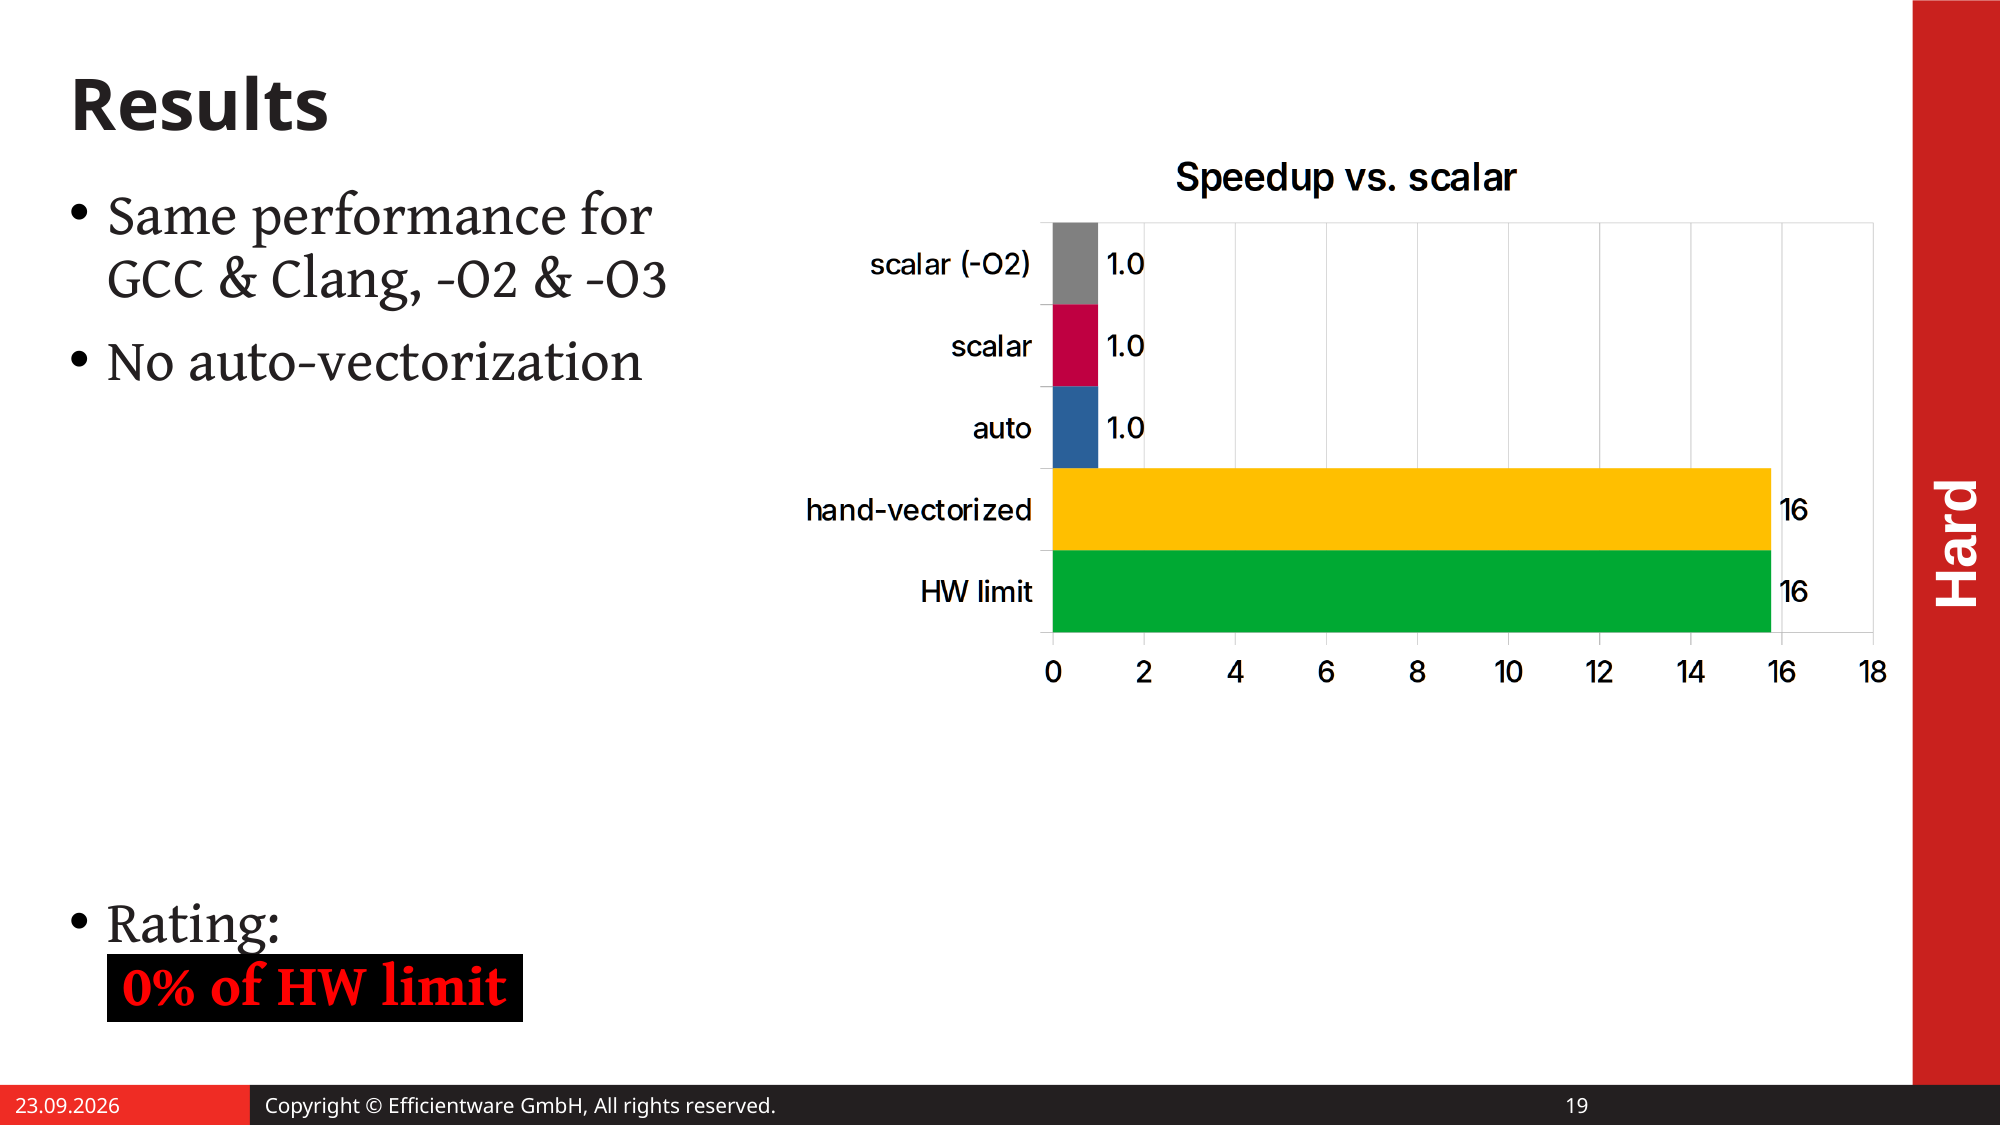

# Results
Same performance for
GCC & Clang, -O2 & -O3
No auto-vectorization
Rating:
 0% of HW limit
Hard
Copyright © Efficientware GmbH, All rights reserved.